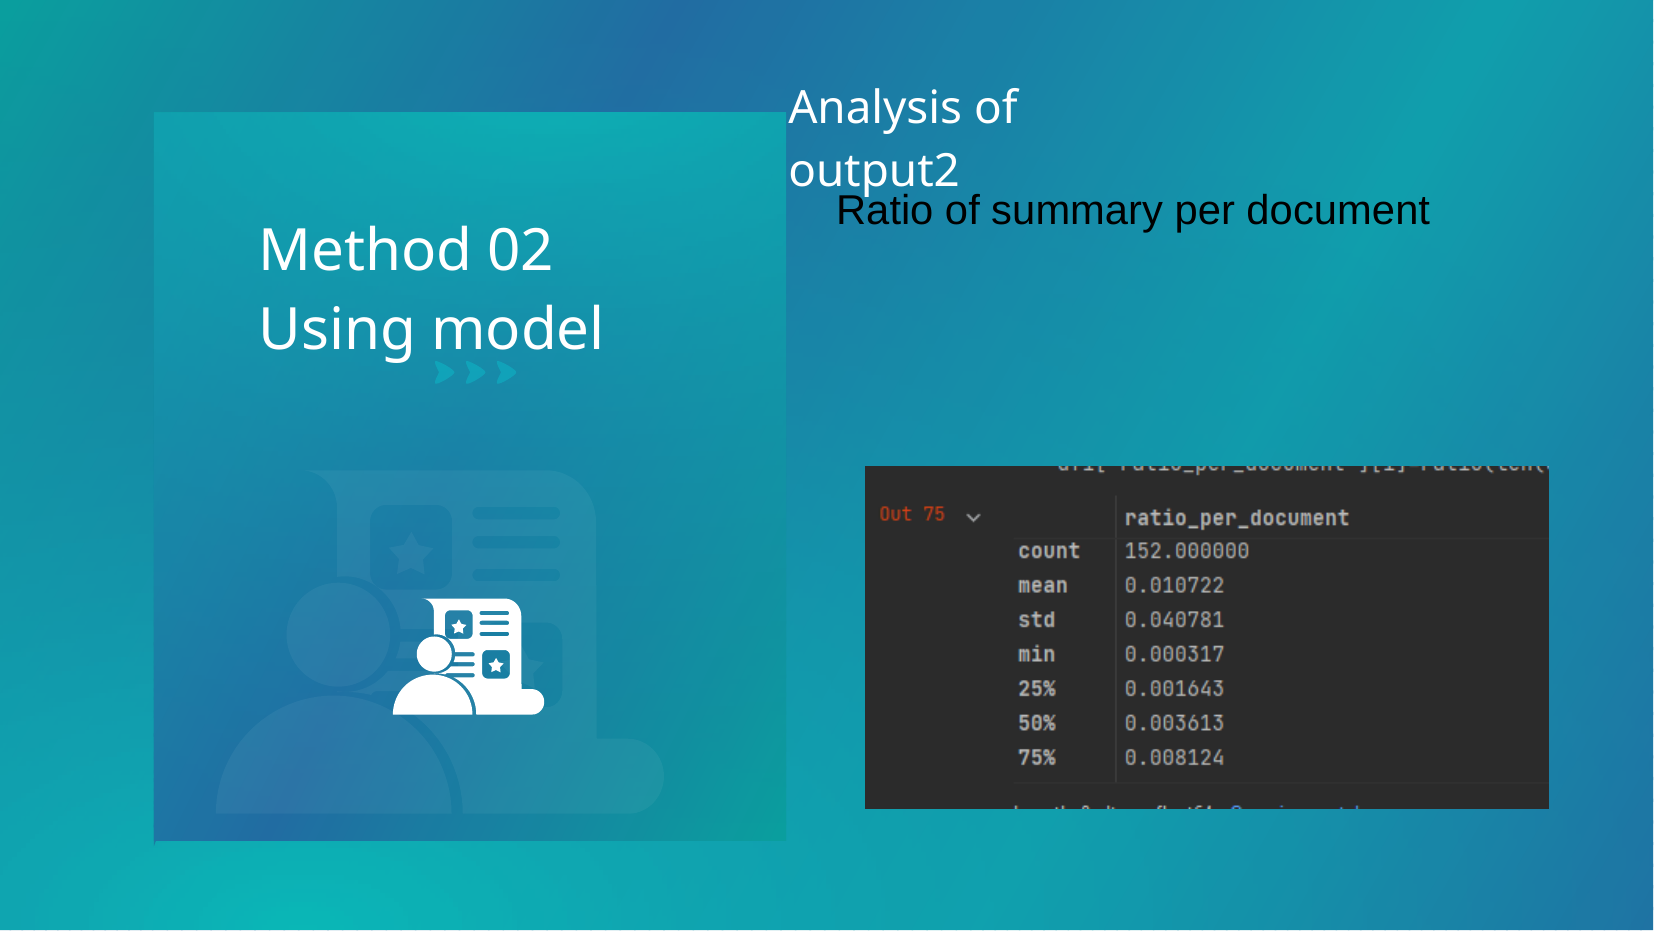

Analysis of output2
# Ratio of summary per document
Method 02
Using model